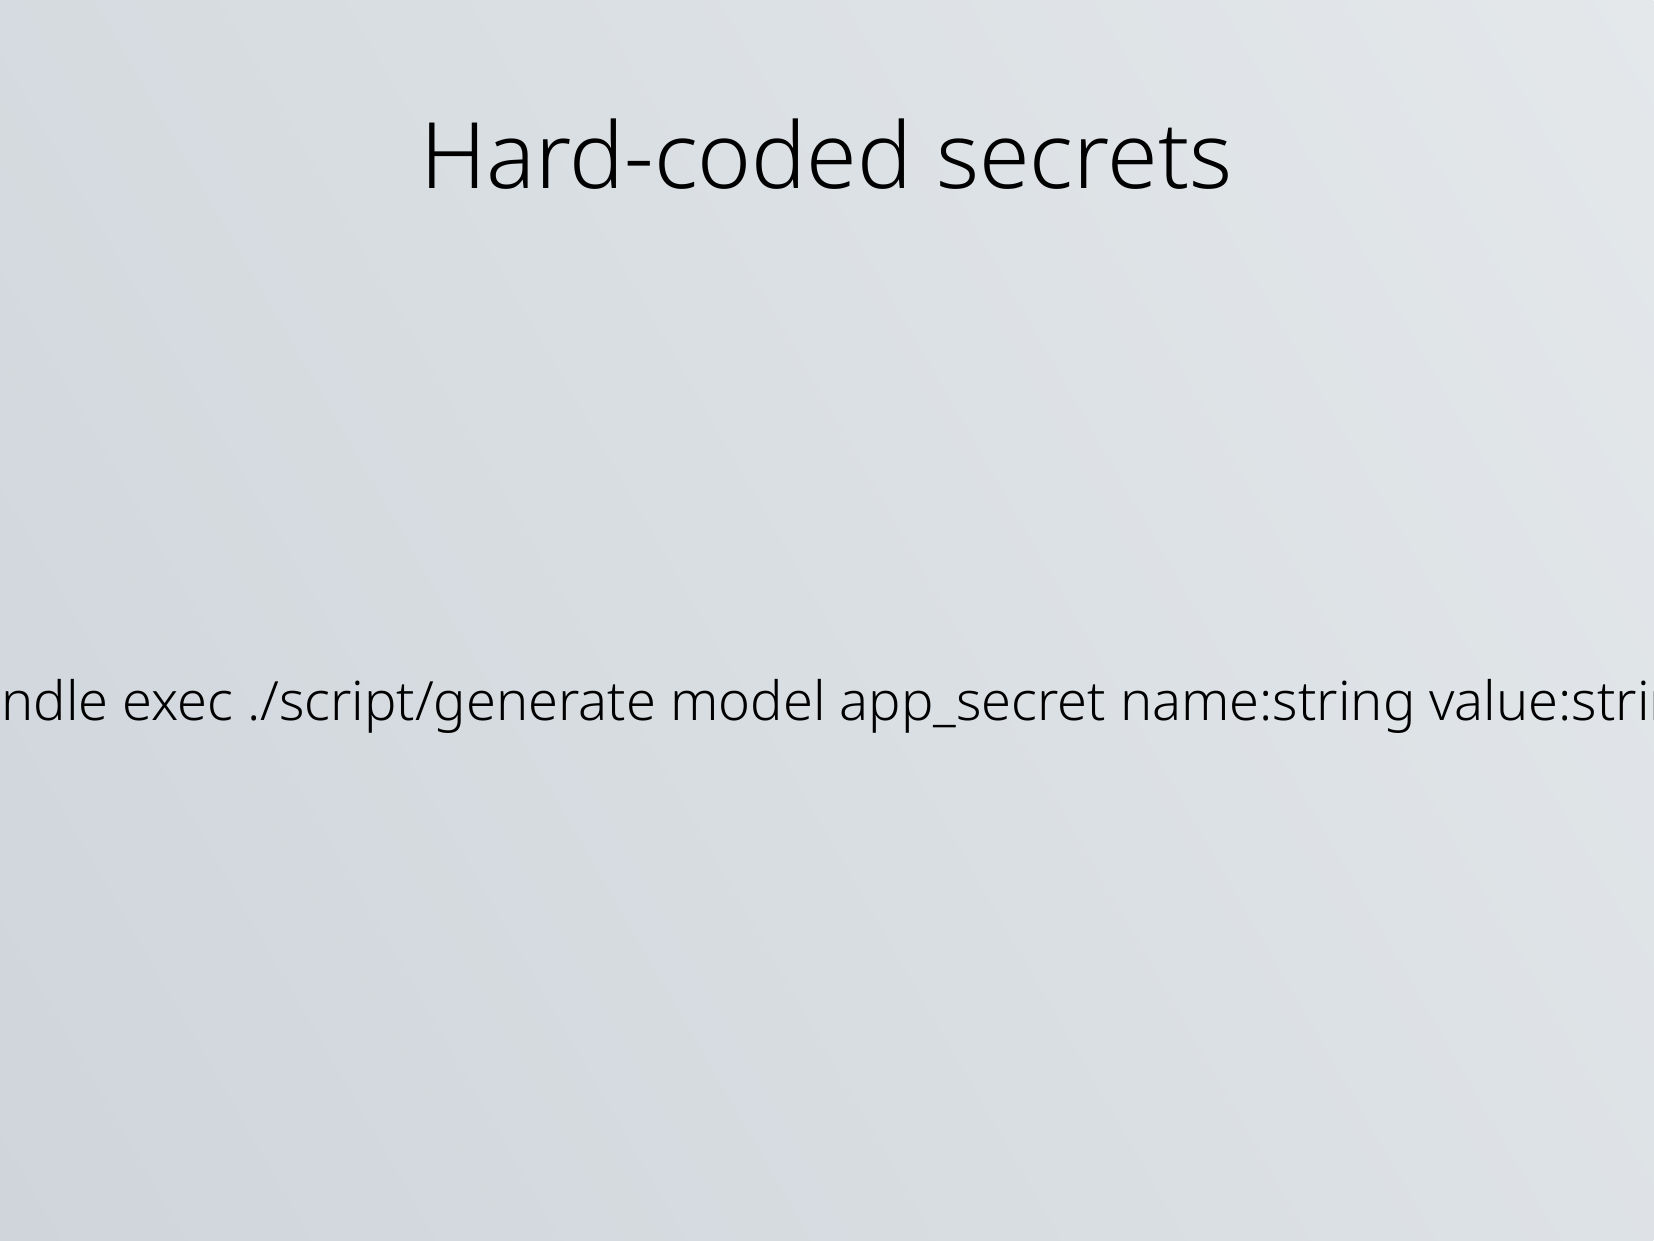

# Hard-coded secrets
bundle exec ./script/generate model app_secret name:string value:string